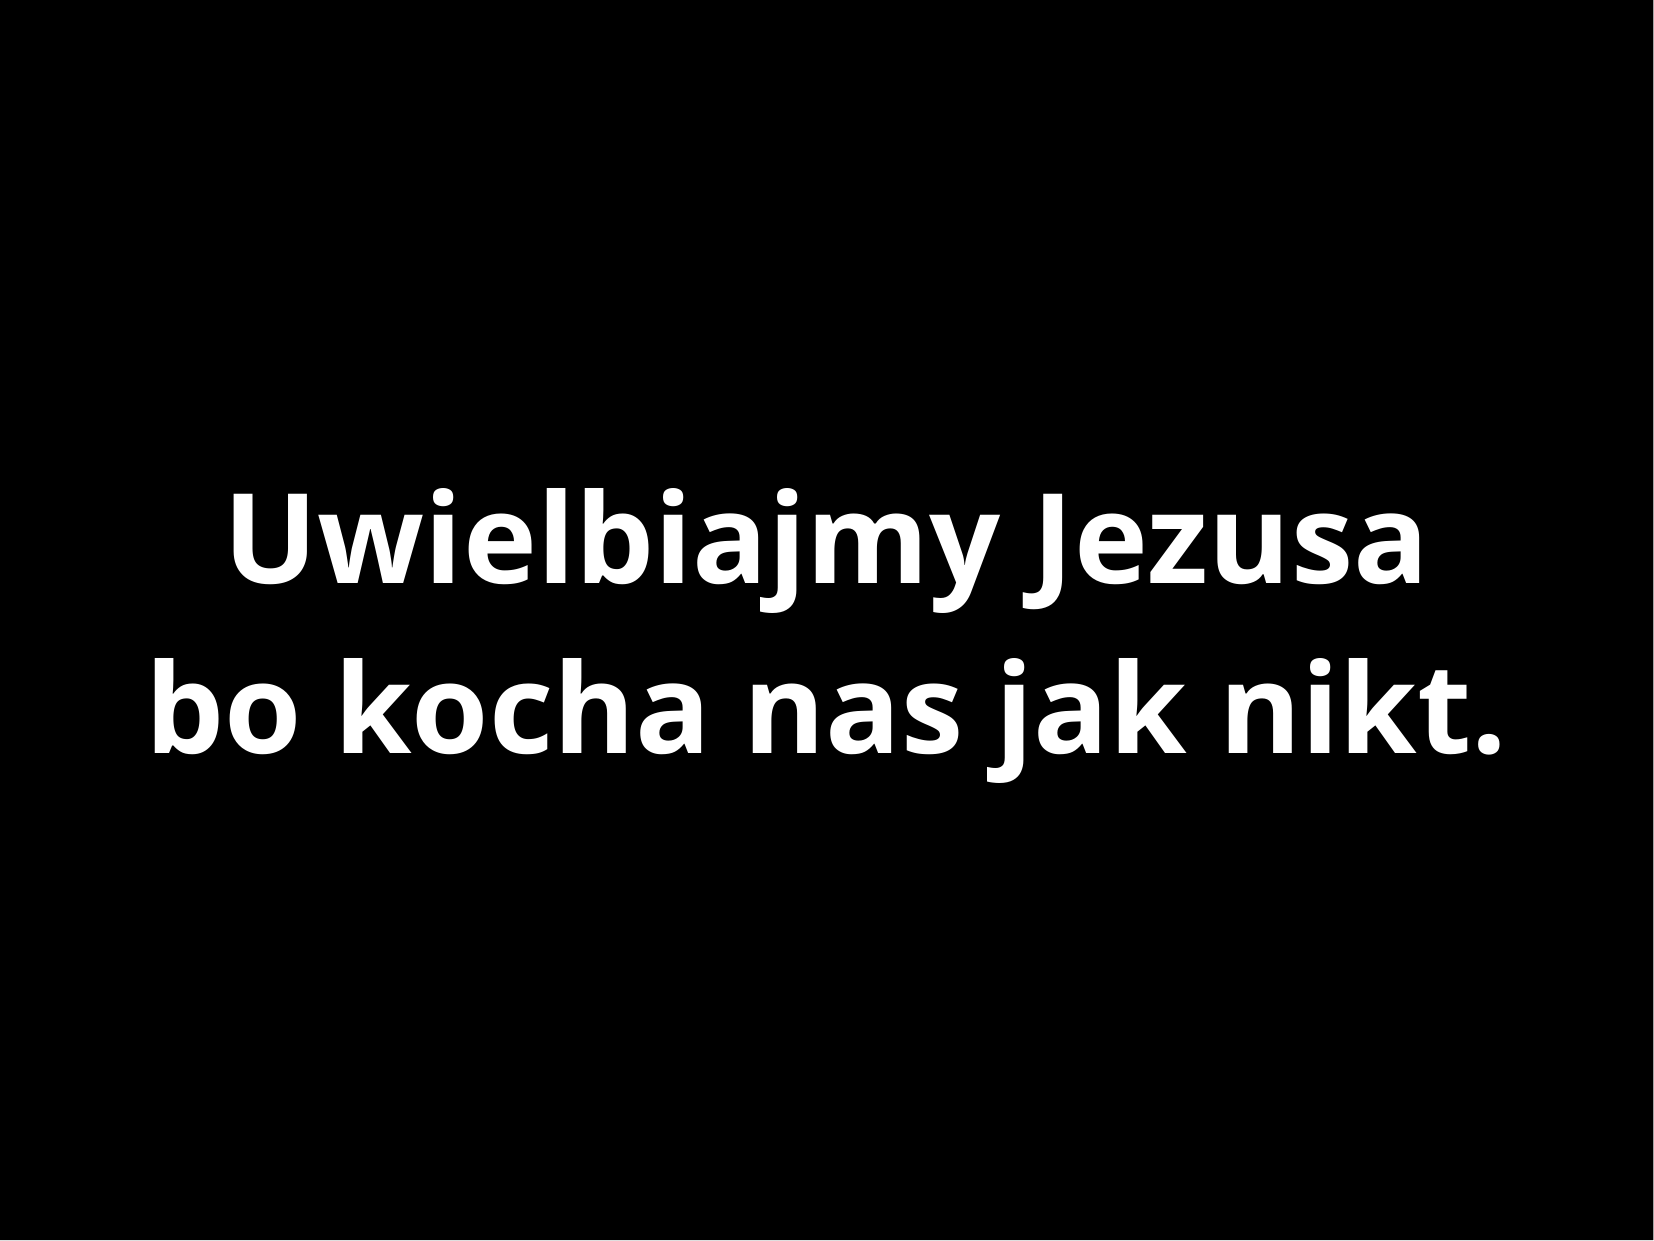

# Uwielbiajmy Jezusa bo kocha nas jak nikt.